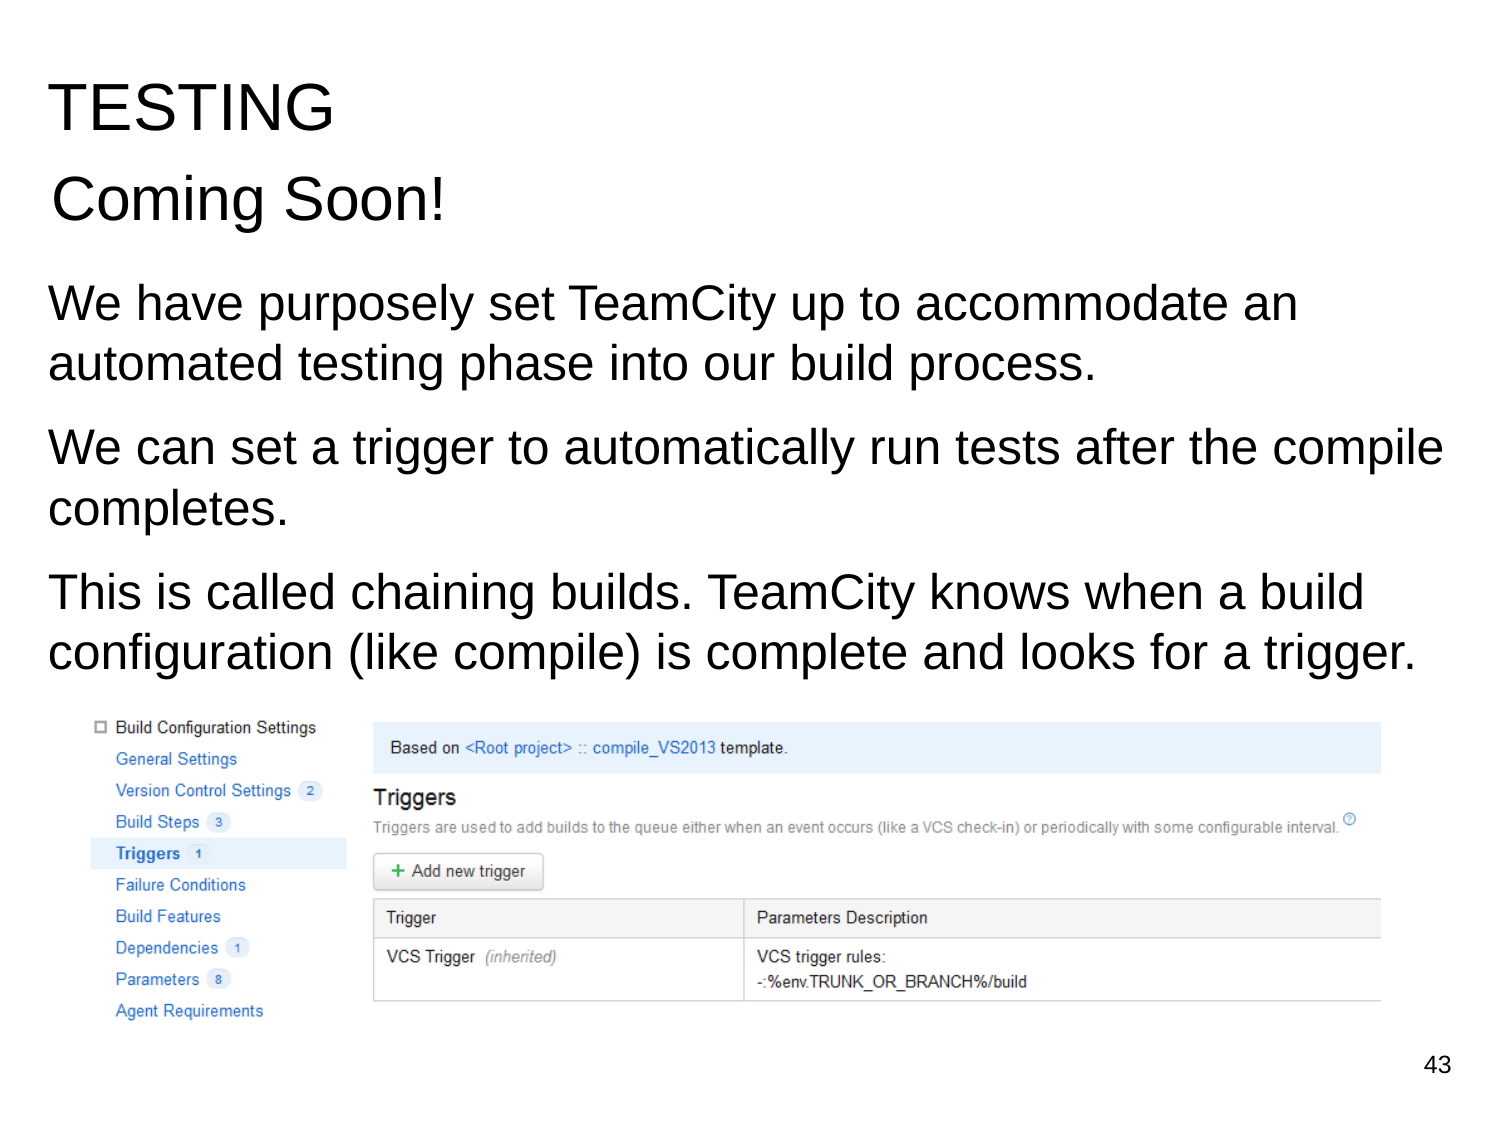

# Testing
Coming Soon!
We have purposely set TeamCity up to accommodate an automated testing phase into our build process.
We can set a trigger to automatically run tests after the compile completes.
This is called chaining builds. TeamCity knows when a build configuration (like compile) is complete and looks for a trigger.